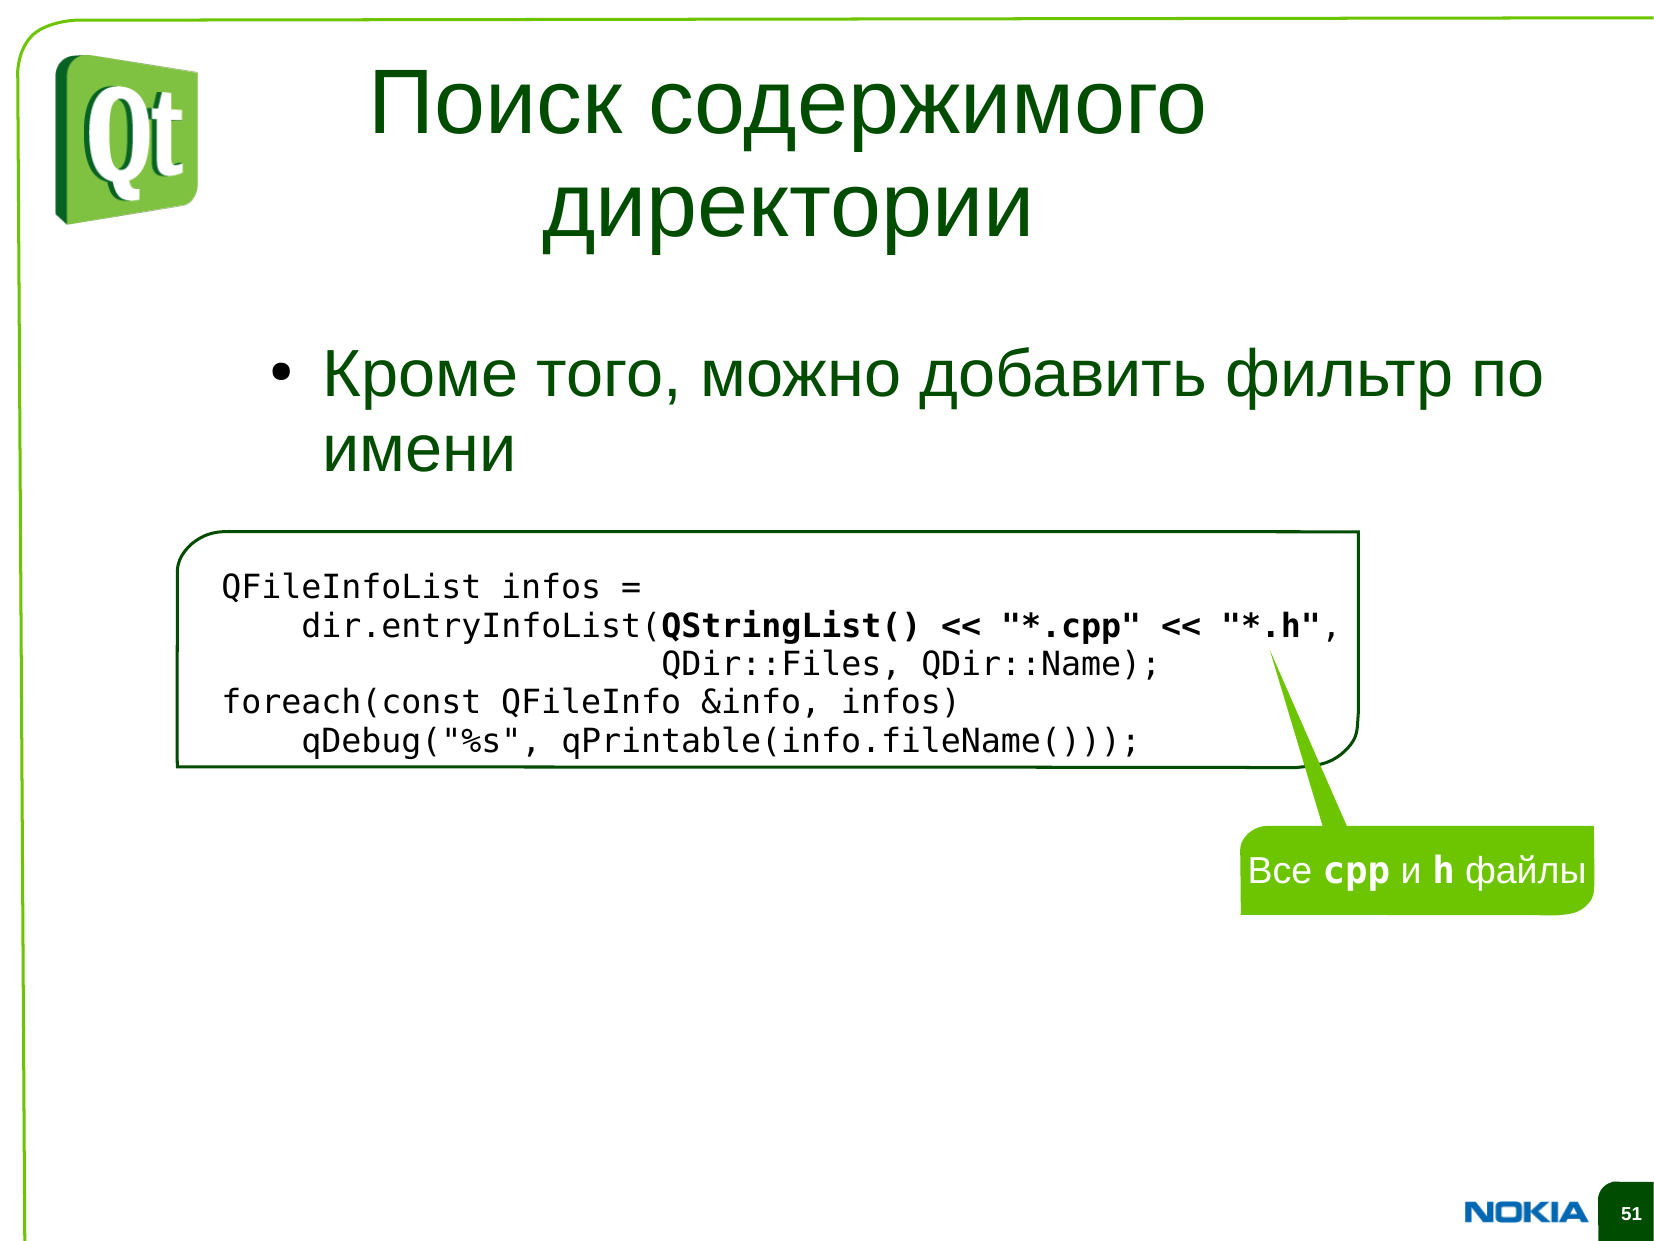

# Поиск содержимого директории
Кроме того, можно добавить фильтр по имени
QFileInfoList infos =
 dir.entryInfoList(QStringList() << "*.cpp" << "*.h",
 QDir::Files, QDir::Name);
foreach(const QFileInfo &info, infos)
 qDebug("%s", qPrintable(info.fileName()));
Все cpp и h файлы